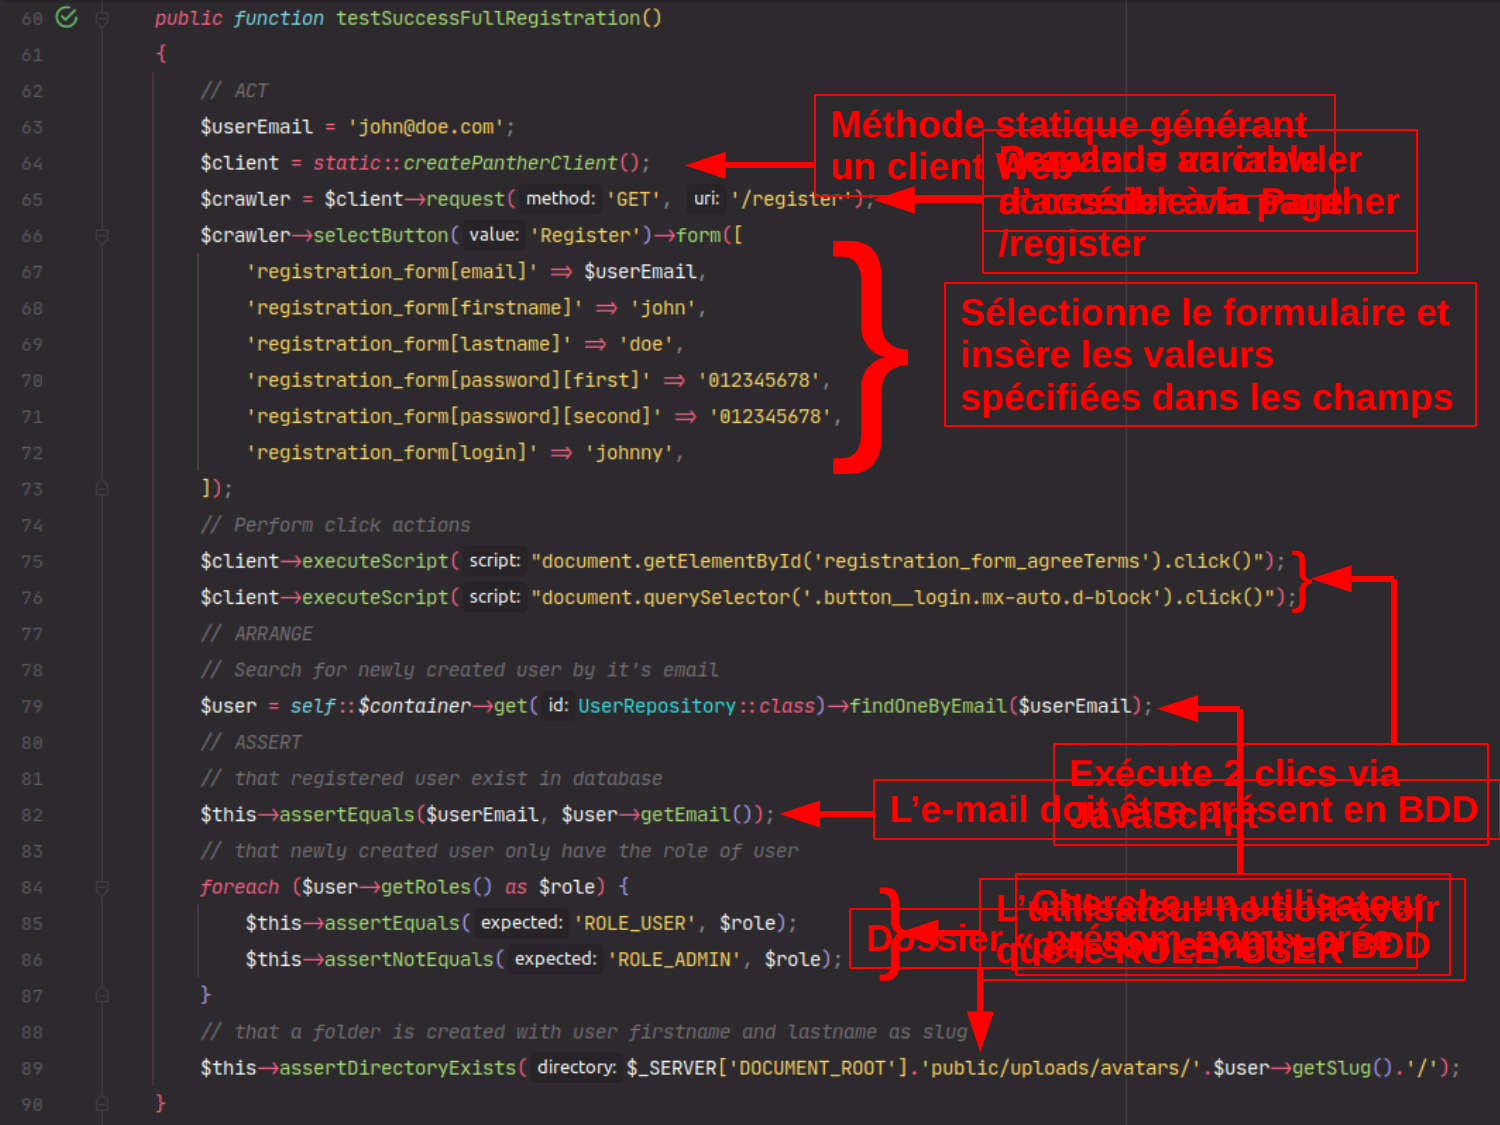

Méthode statique générant un client Web
Crawler = variable accessible via Panther
Demande au crawler d’accéder à la page /register
}
Sélectionne le formulaire et insère les valeurs spécifiées dans les champs
}
Exécute 2 clics via JavaScript
L’e-mail doit être présent en BDD
}
Cherche un utilisateur par son e-mail en BDD
L’utilisateur ne doit avoir que le ROLE_USER
Dossier « prénom-nom » crée
Soutenance Concepteur Développeur d'Application - David Saoud - 26/11/2020
55